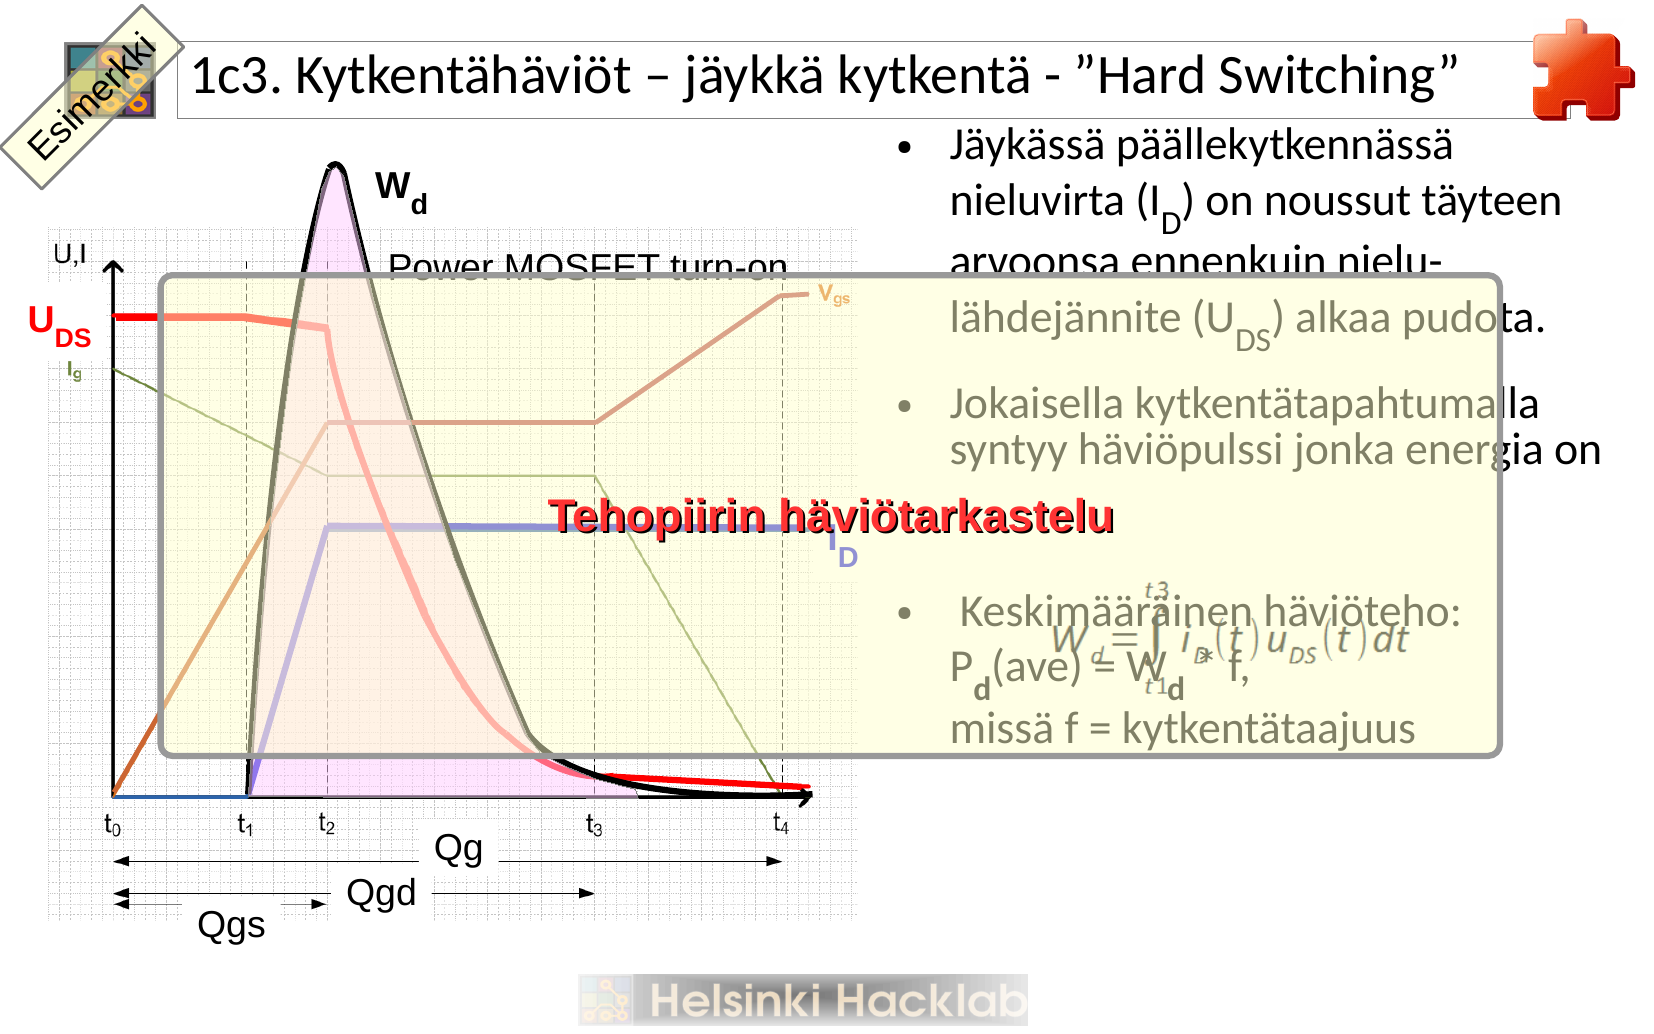

# 1c3. Kytkentähäviöt – jäykkä kytkentä - ”Hard Switching”
Esimerkki
Jäykässä päällekytkennässä nieluvirta (ID) on noussut täyteen arvoonsa ennenkuin nielu-lähdejännite (UDS) alkaa pudota.
Jokaisella kytkentätapahtumalla syntyy häviöpulssi jonka energia on
 Keskimääräinen häviöteho:
Pd(ave) = Wd * f,
missä f = kytkentätaajuus
Wd
Qg
Qgd
Qgs
Power MOSFET turn-on
					Tehopiirin häviötarkastelu
UDS
ID